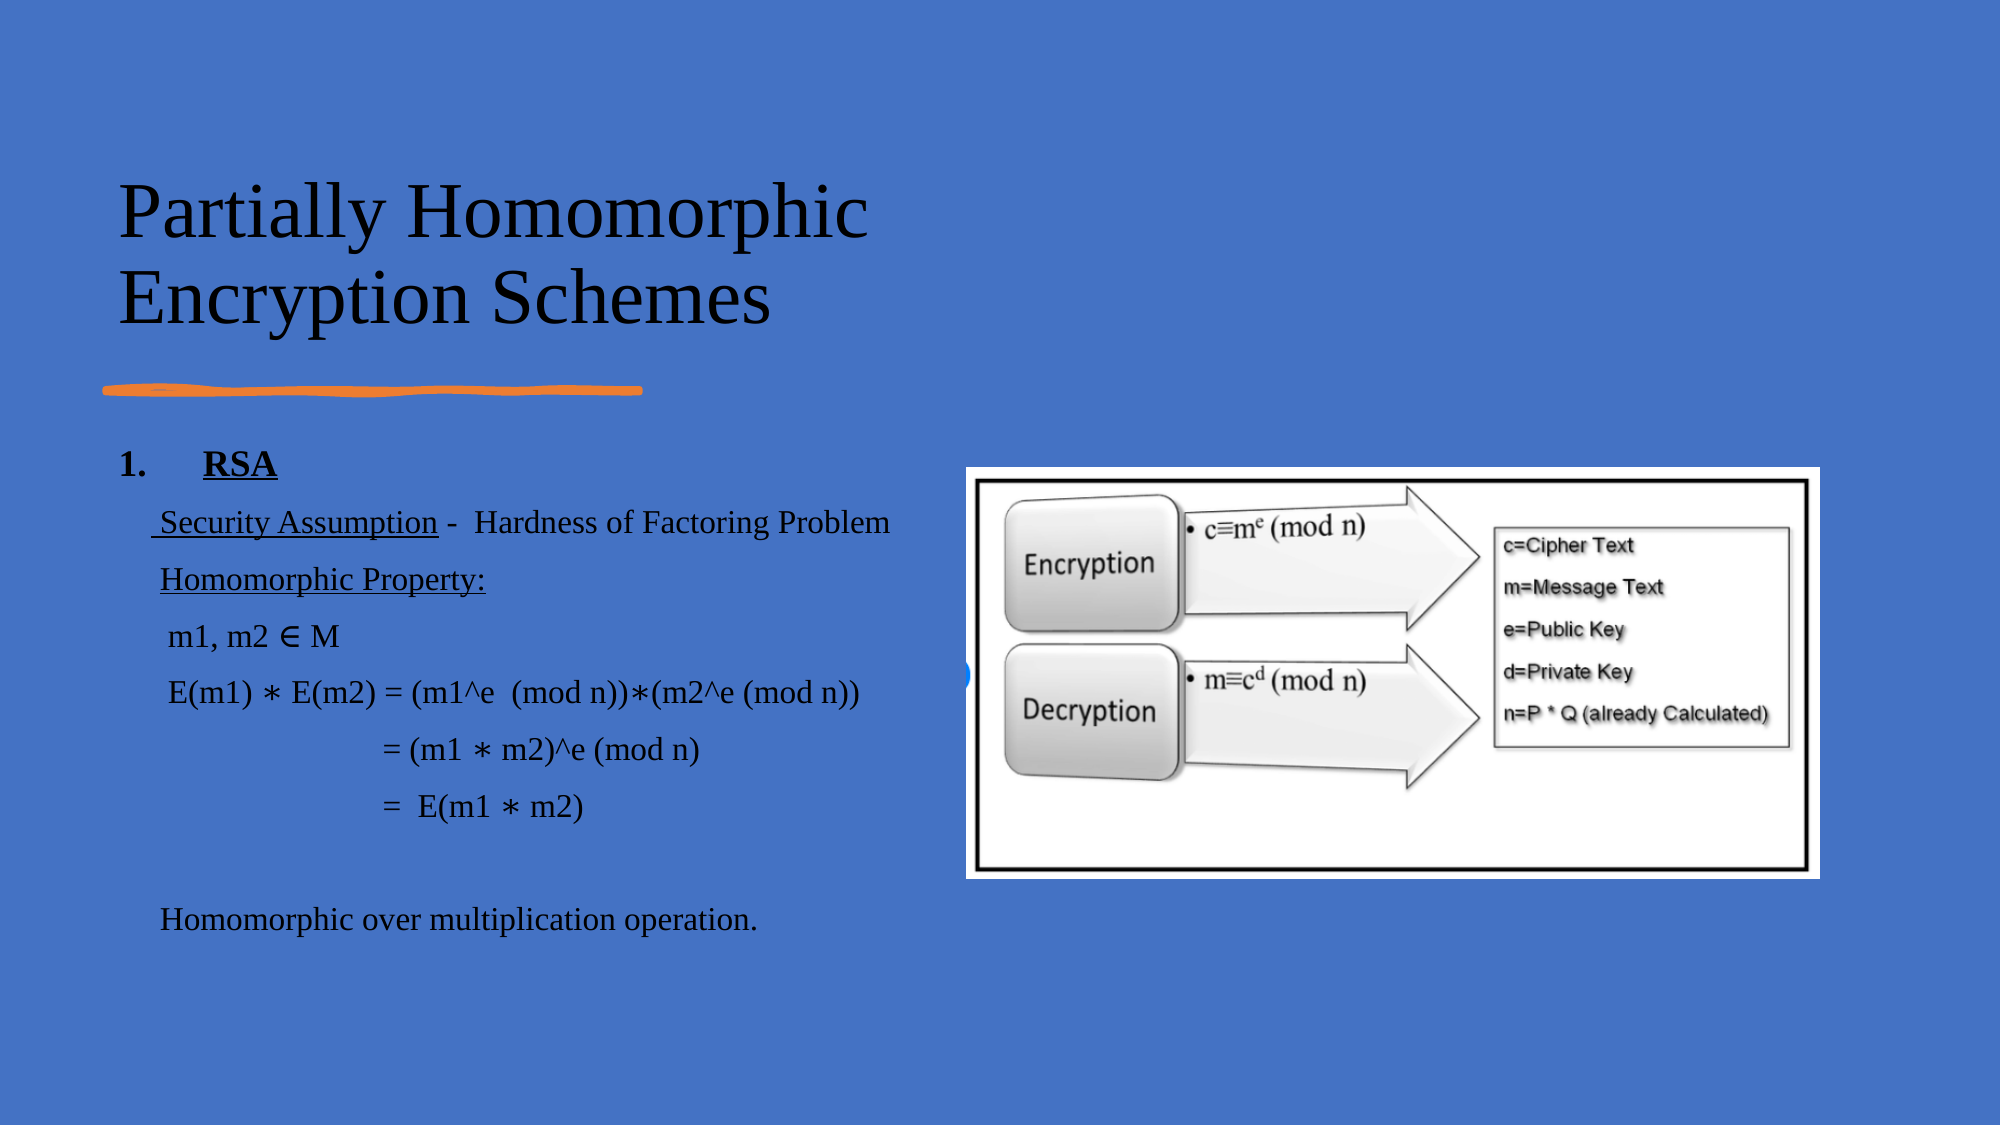

# Partially Homomorphic Encryption Schemes
RSA
     Security Assumption -  Hardness of Factoring Problem
     Homomorphic Property:
      m1, m2 ∈ M
      E(m1) ∗ E(m2) = (m1^e  (mod n))∗(m2^e (mod n))
                                = (m1 ∗ m2)^e (mod n)
                                =  E(m1 ∗ m2)
     Homomorphic over multiplication operation.